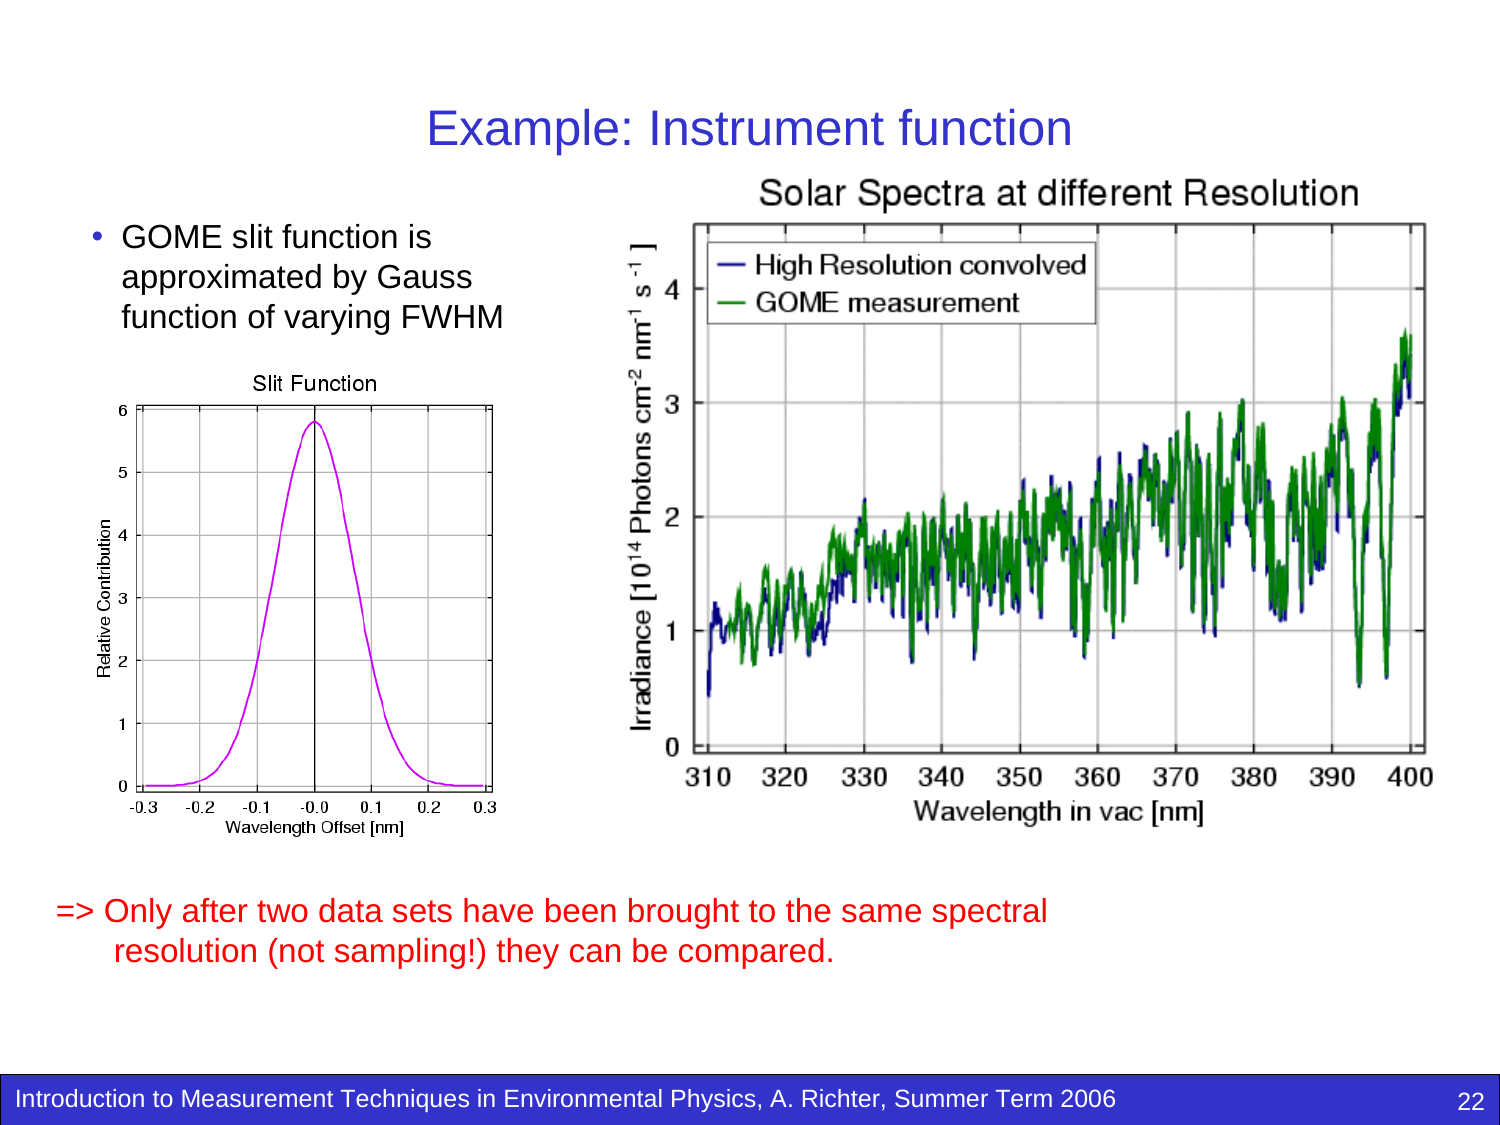

Example: Instrument function
GOME slit function is approximated by Gauss function of varying FWHM
=> Only after two data sets have been brought to the same spectral resolution (not sampling!) they can be compared.
22